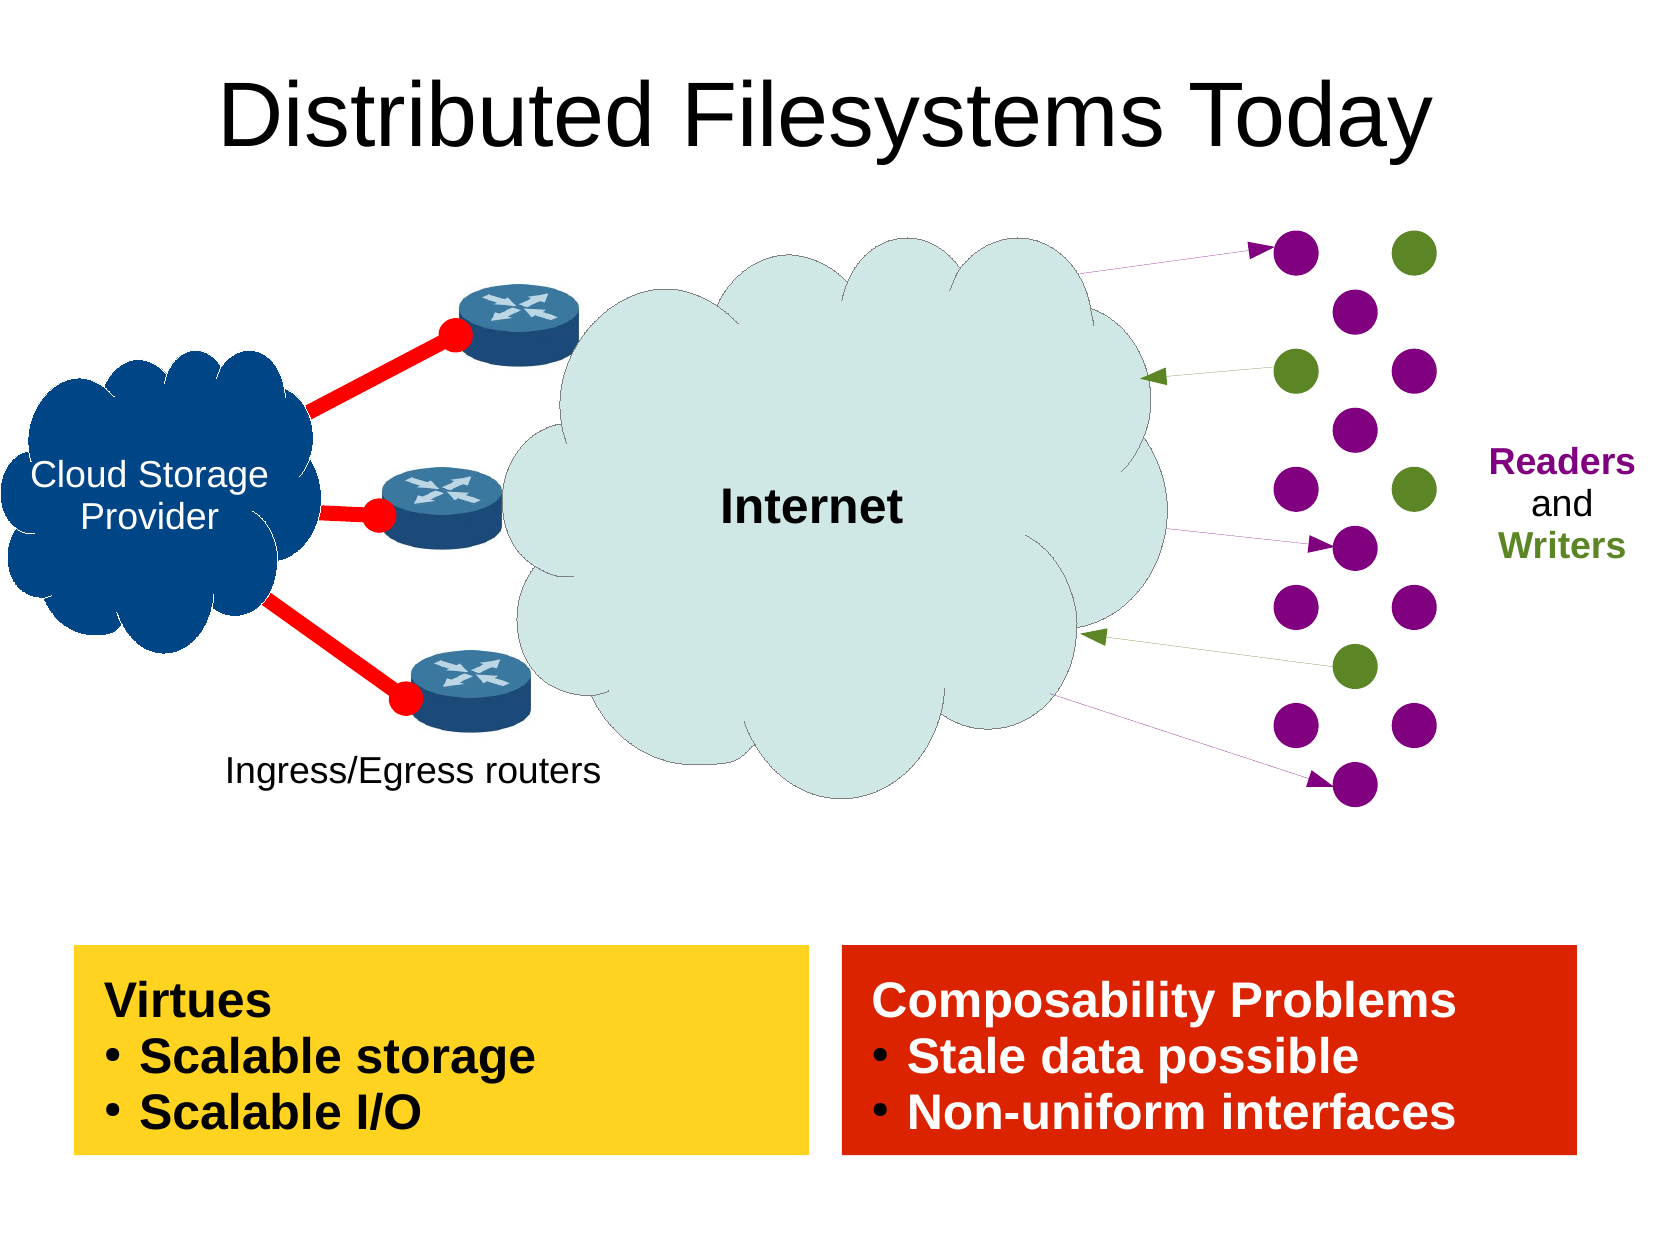

# Distributed Filesystems Today
Internet
Cloud Storage
Provider
Readers
and
Writers
Ingress/Egress routers
Virtues
Scalable storage
Scalable I/O
Composability Problems
Stale data possible
Non-uniform interfaces